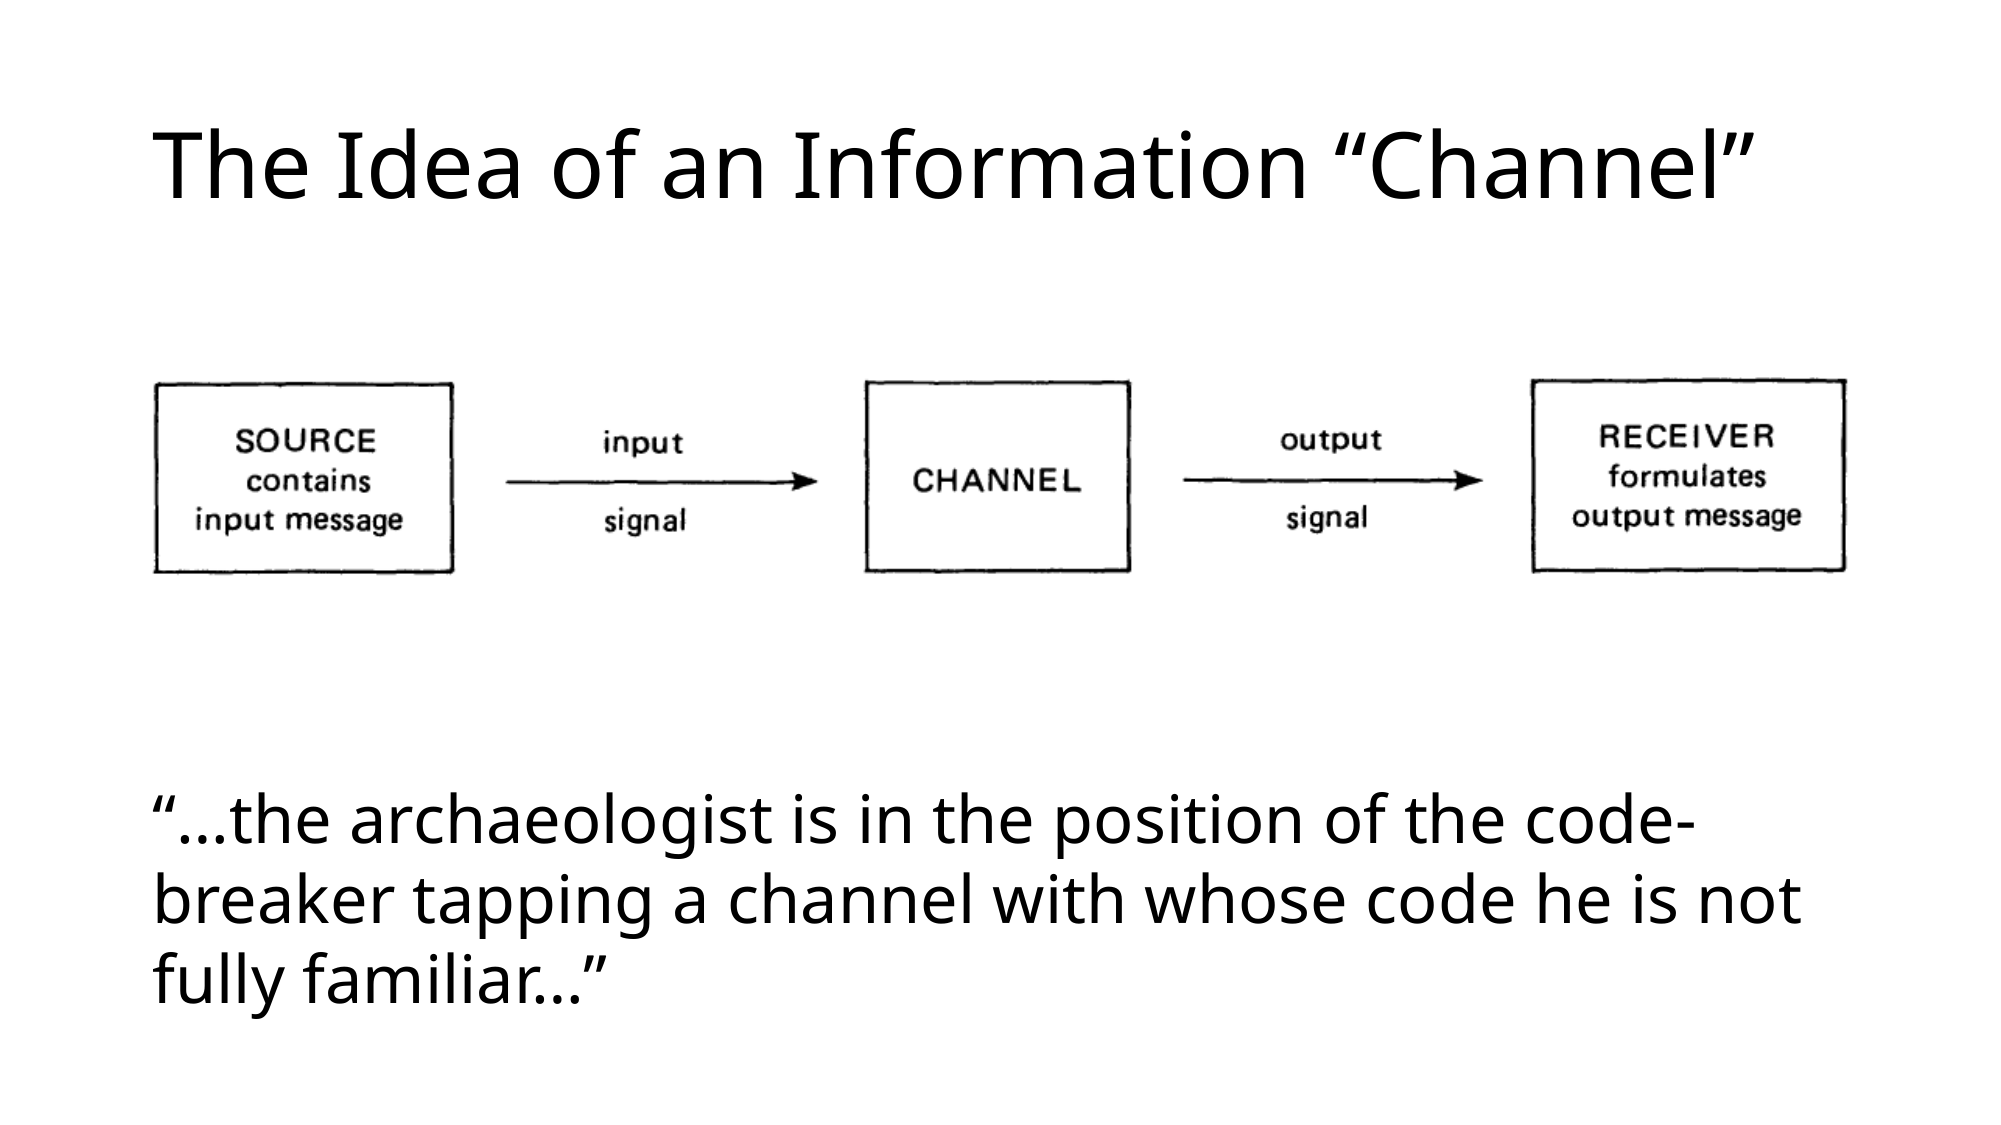

# The Idea of an Information “Channel”
“…the archaeologist is in the position of the code-breaker tapping a channel with whose code he is not fully familiar…”